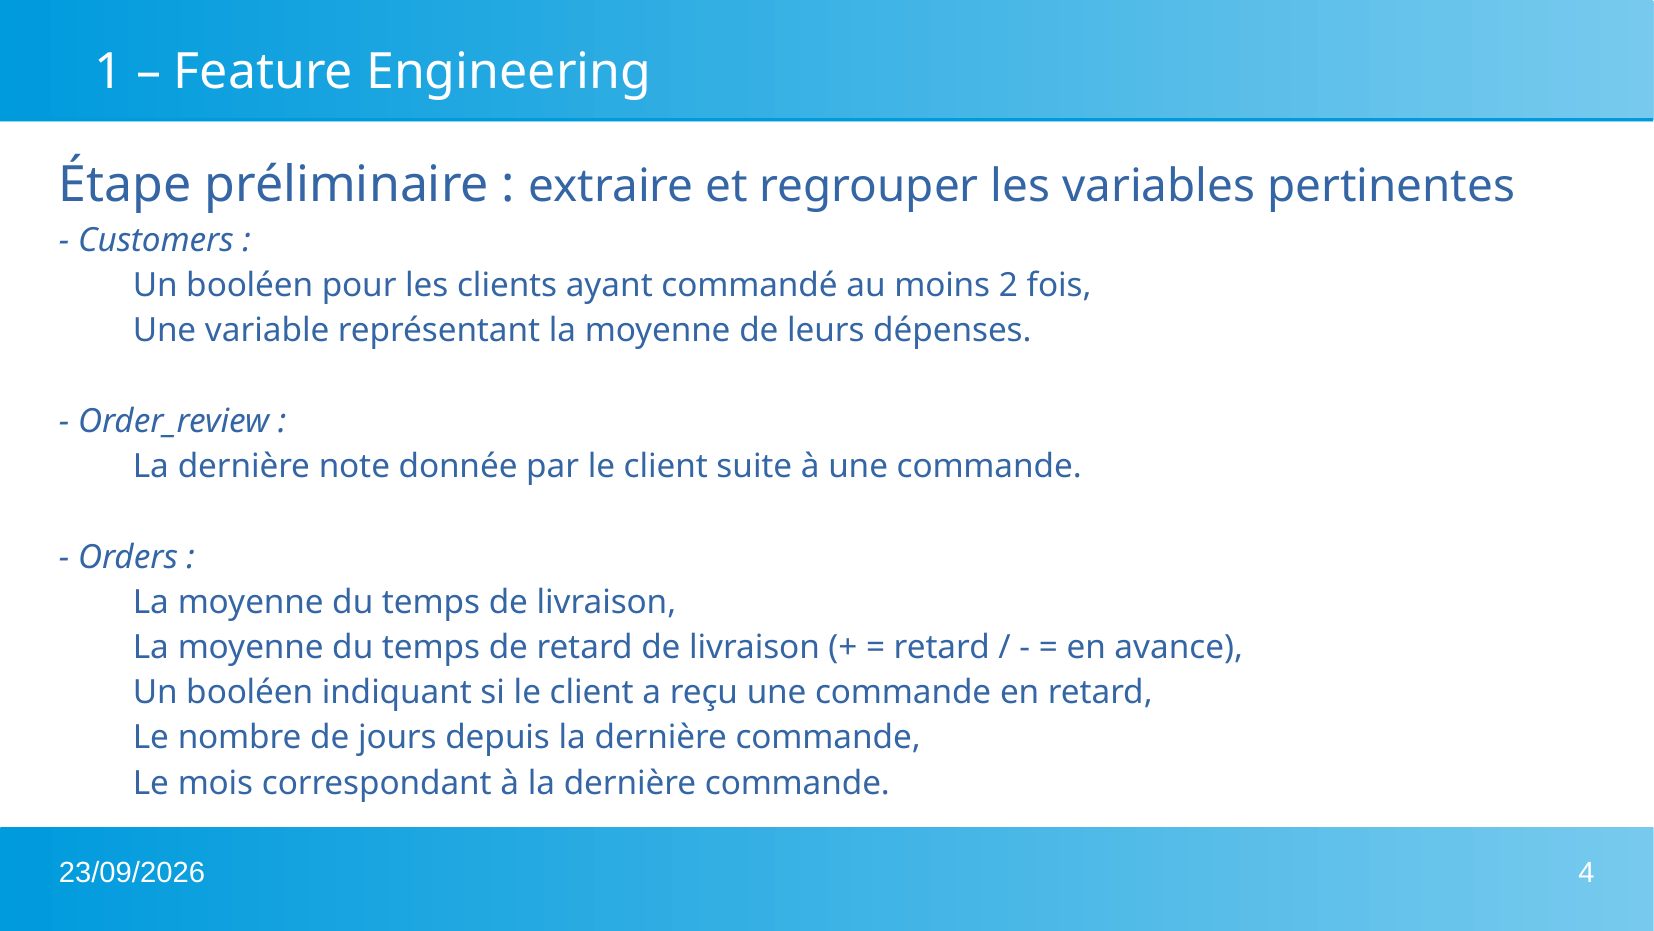

# 1 – Feature Engineering
Étape préliminaire : extraire et regrouper les variables pertinentes
- Customers :
	Un booléen pour les clients ayant commandé au moins 2 fois,
	Une variable représentant la moyenne de leurs dépenses.
- Order_review :
	La dernière note donnée par le client suite à une commande.
- Orders :
	La moyenne du temps de livraison,
	La moyenne du temps de retard de livraison (+ = retard / - = en avance),
	Un booléen indiquant si le client a reçu une commande en retard,
	Le nombre de jours depuis la dernière commande,
	Le mois correspondant à la dernière commande.
4